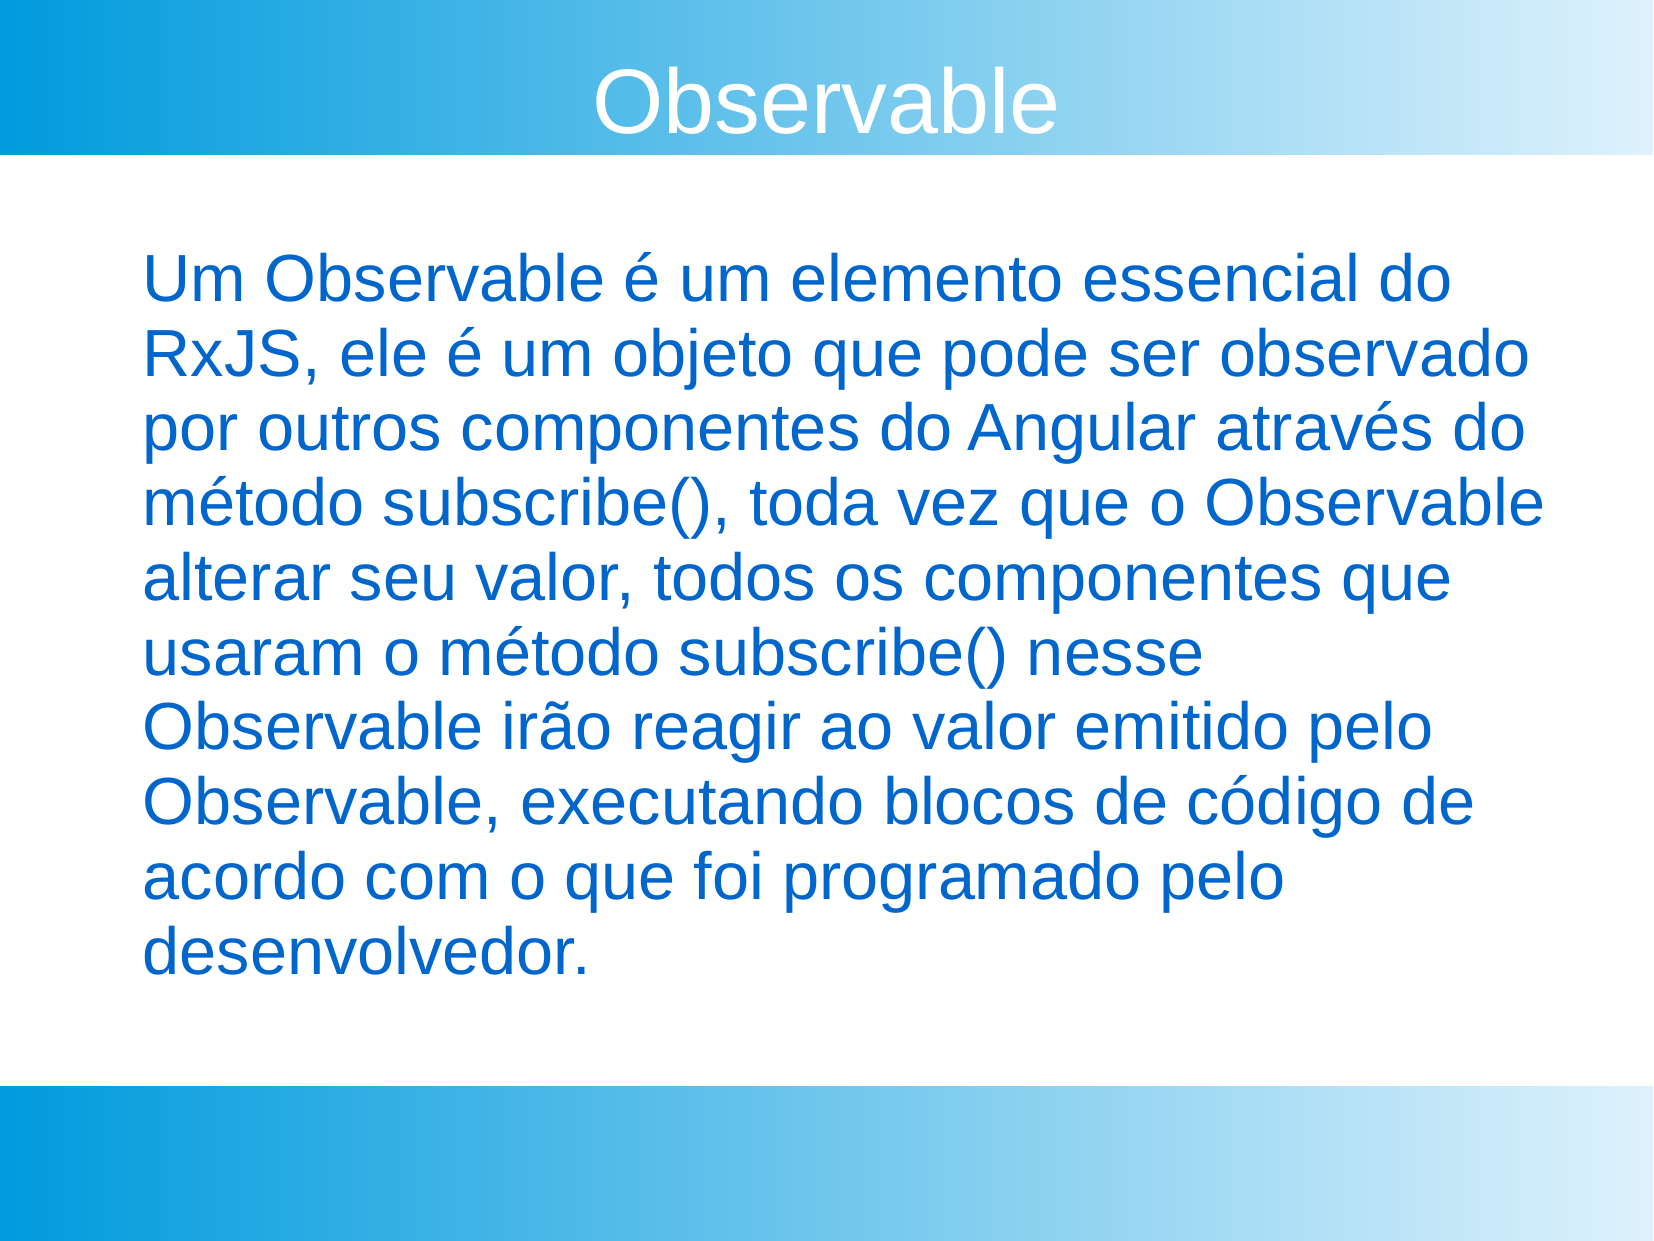

# Observable
Um Observable é um elemento essencial do RxJS, ele é um objeto que pode ser observado por outros componentes do Angular através do método subscribe(), toda vez que o Observable alterar seu valor, todos os componentes que usaram o método subscribe() nesse Observable irão reagir ao valor emitido pelo Observable, executando blocos de código de acordo com o que foi programado pelo desenvolvedor.